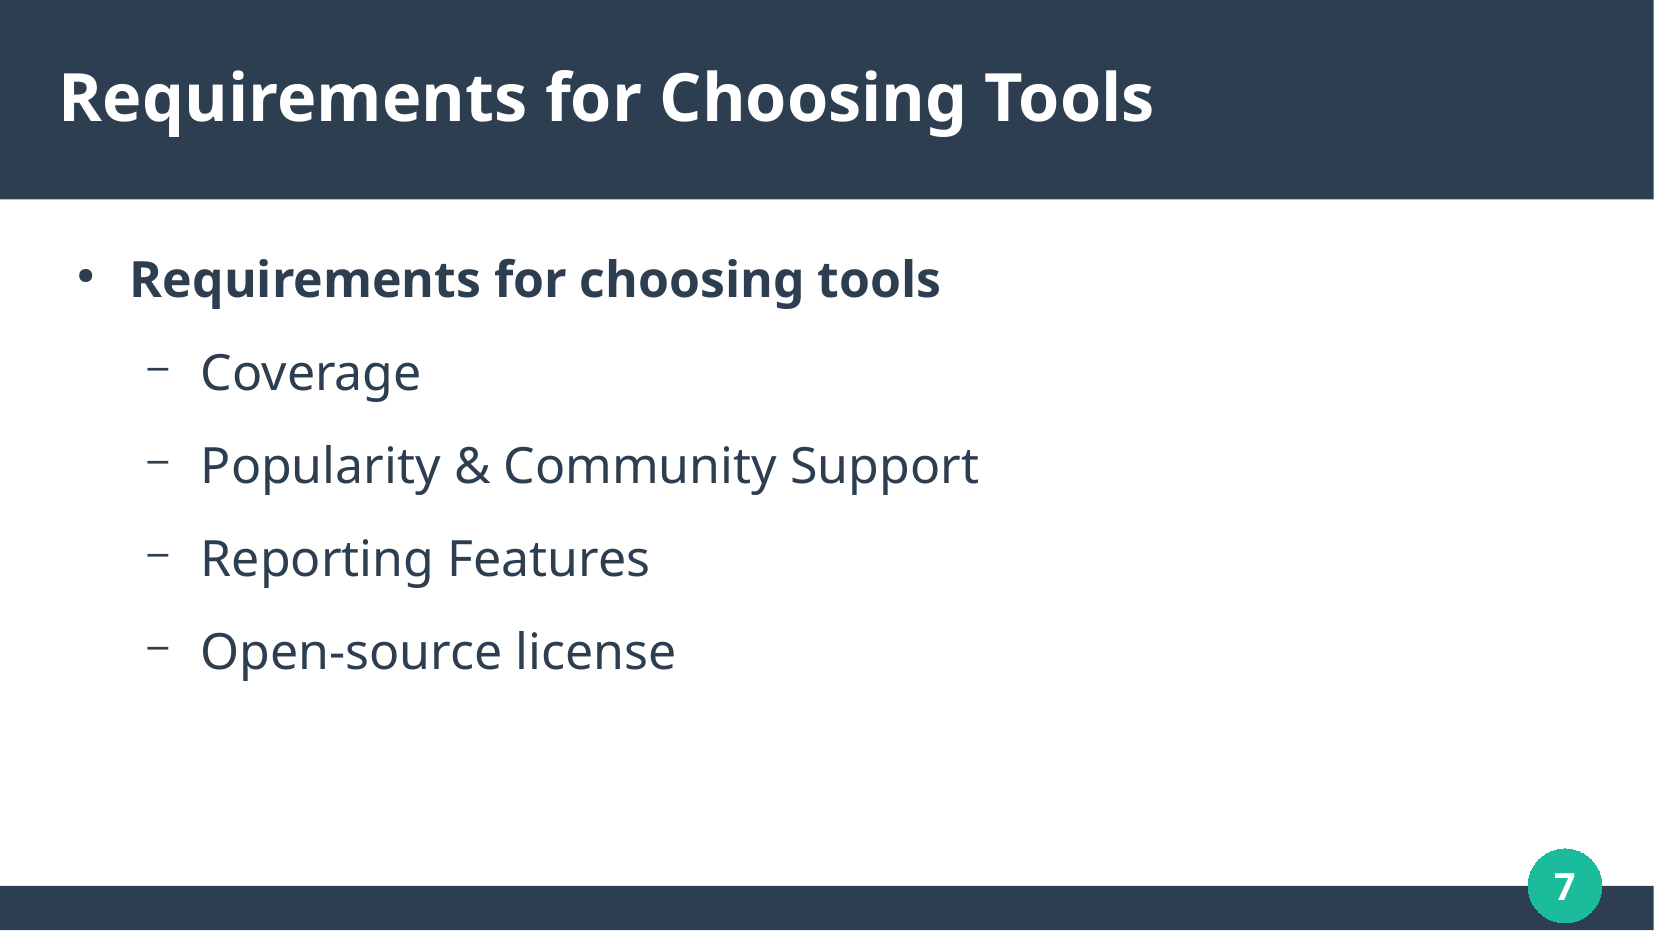

# Requirements for Choosing Tools
Requirements for choosing tools
Coverage
Popularity & Community Support
Reporting Features
Open-source license
7